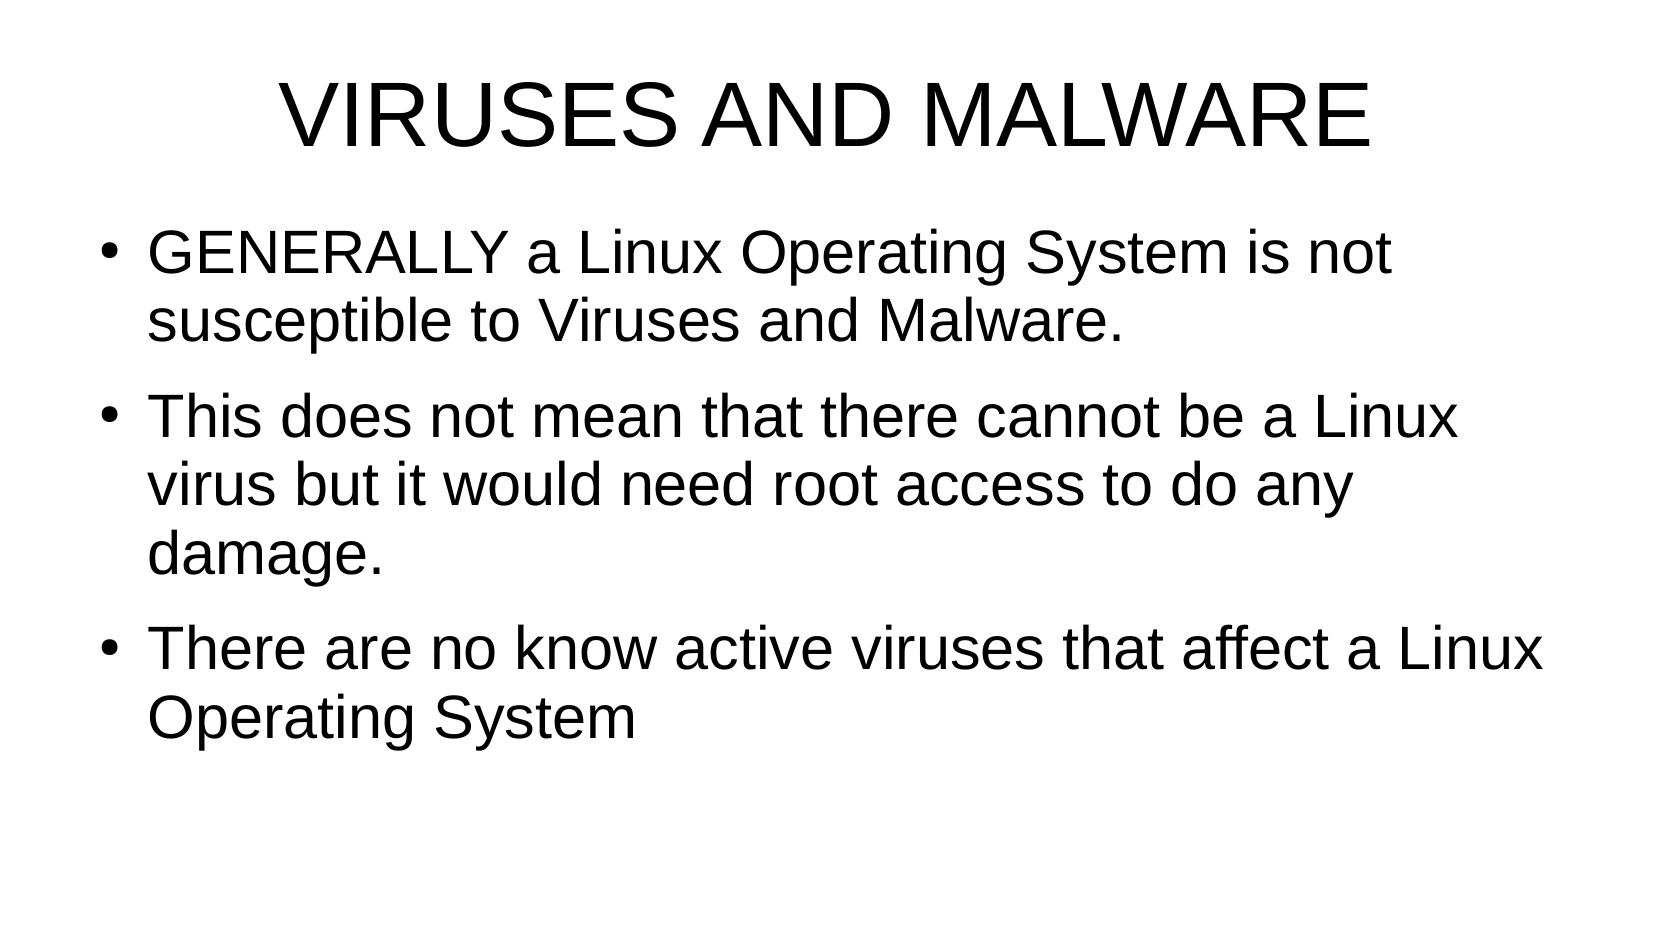

# VIRUSES AND MALWARE
GENERALLY a Linux Operating System is not susceptible to Viruses and Malware.
This does not mean that there cannot be a Linux virus but it would need root access to do any damage.
There are no know active viruses that affect a Linux Operating System